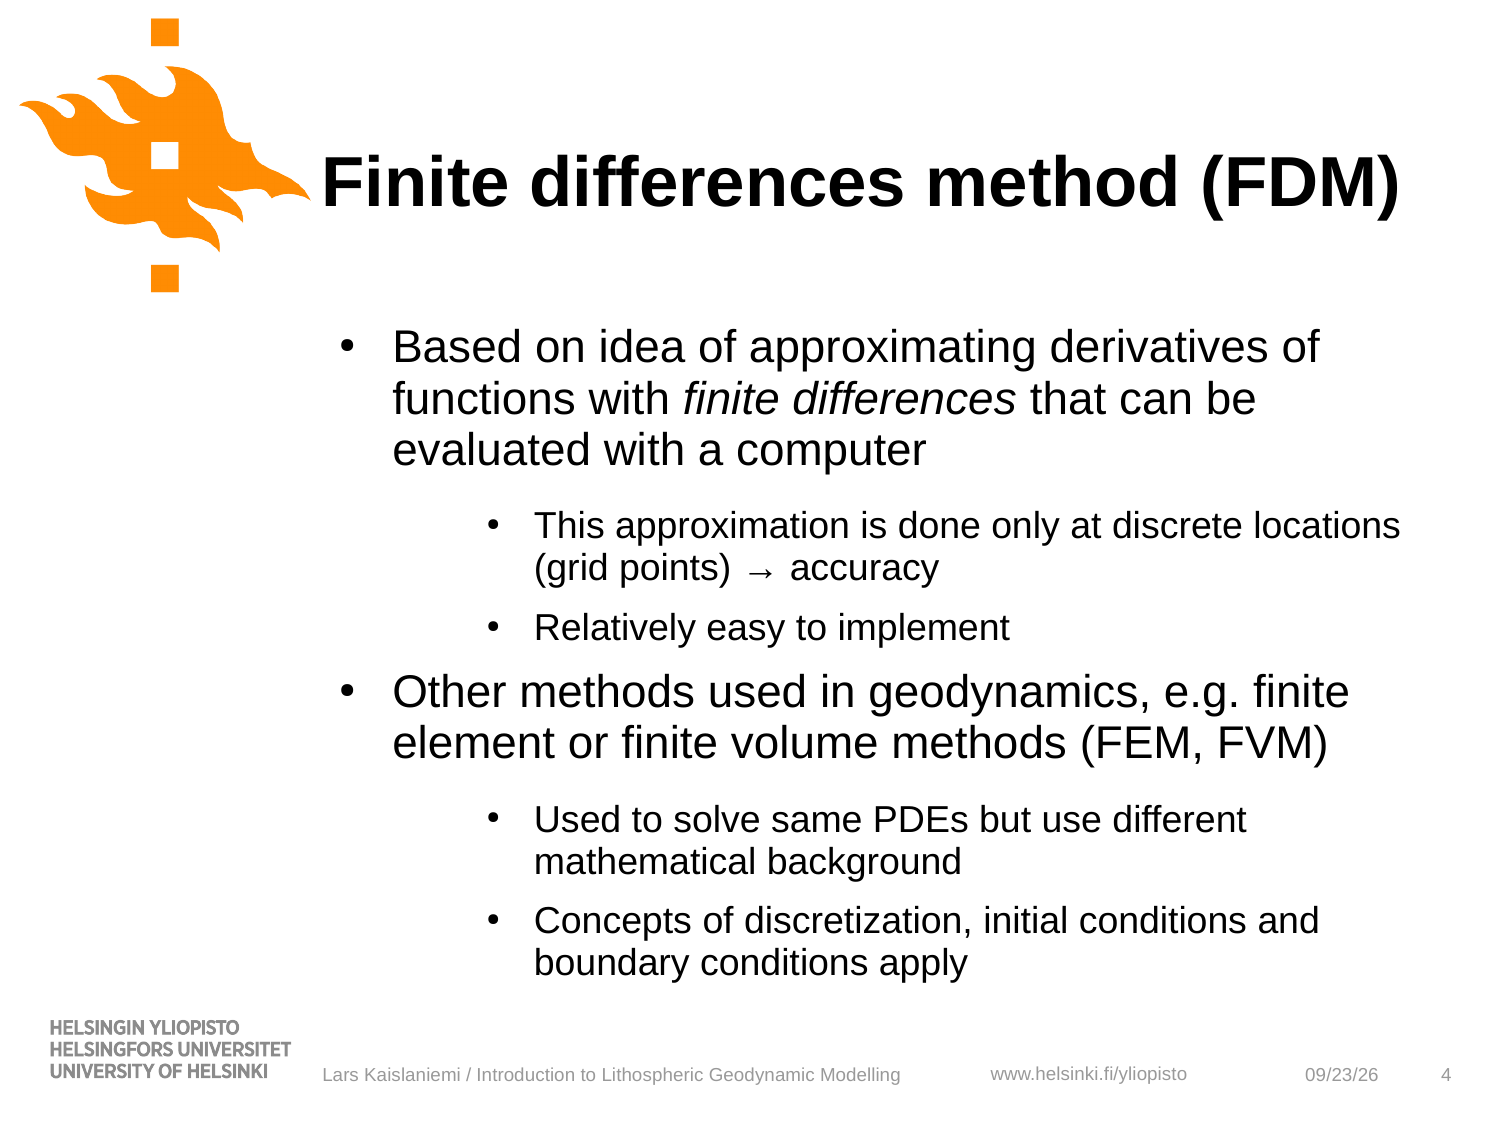

# Finite differences method (FDM)
Based on idea of approximating derivatives of functions with finite differences that can be evaluated with a computer
This approximation is done only at discrete locations (grid points) → accuracy
Relatively easy to implement
Other methods used in geodynamics, e.g. finite element or finite volume methods (FEM, FVM)
Used to solve same PDEs but use different mathematical background
Concepts of discretization, initial conditions and boundary conditions apply
Lars Kaislaniemi / Introduction to Lithospheric Geodynamic Modelling
4